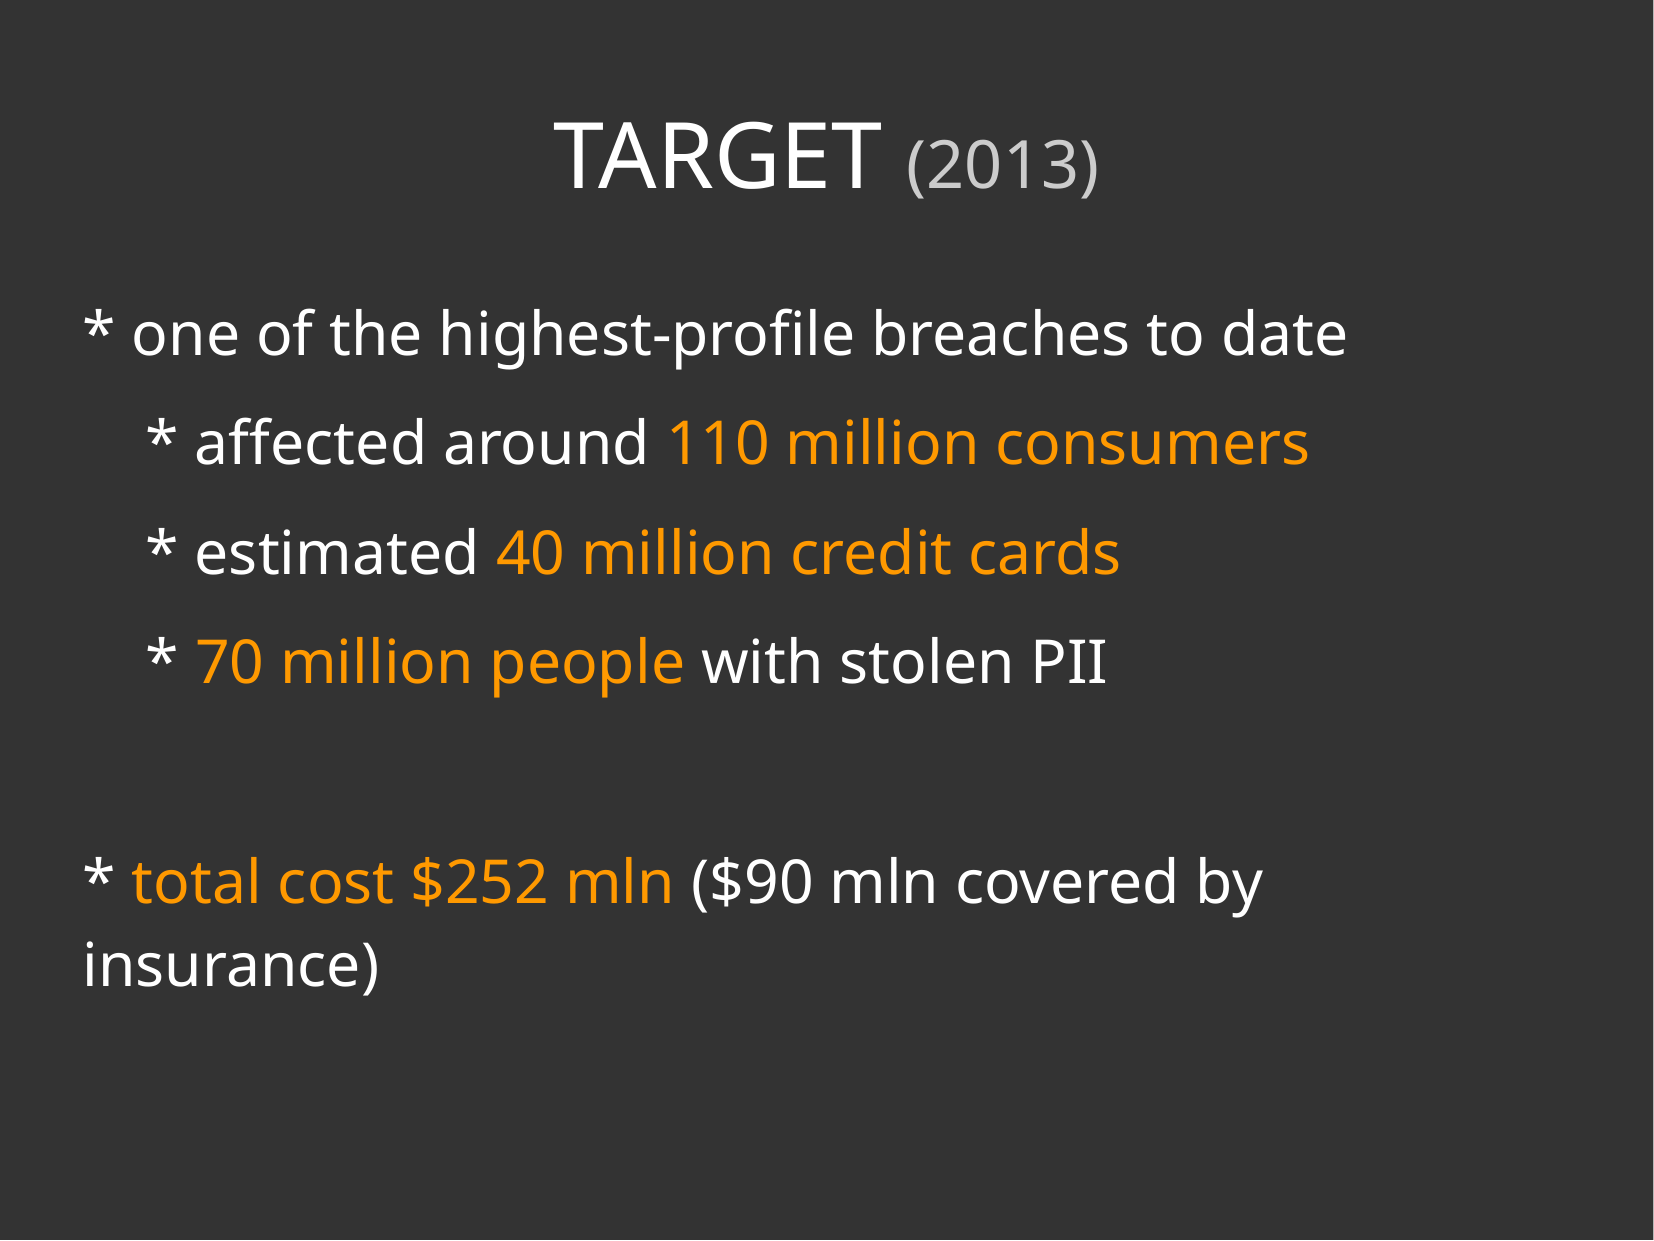

# TARGET (2013)
* one of the highest-profile breaches to date
 * affected around 110 million consumers
 * estimated 40 million credit cards
 * 70 million people with stolen PII
* total cost $252 mln ($90 mln covered by insurance)